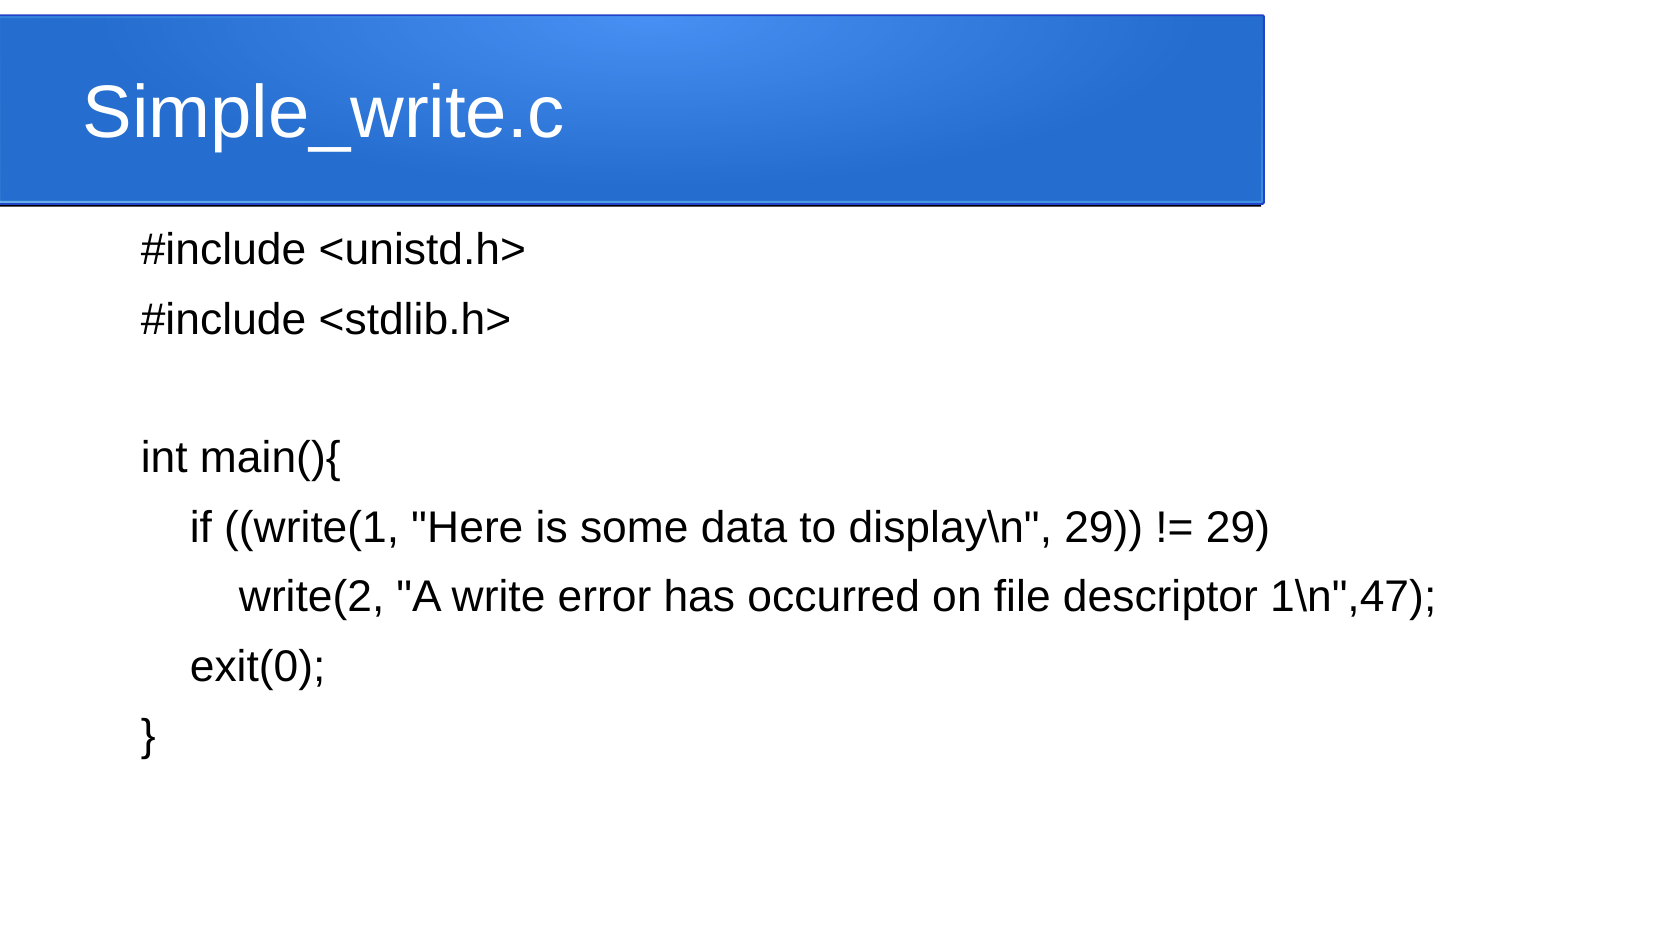

# Simple_write.c
#include <unistd.h>
#include <stdlib.h>
int main(){
 if ((write(1, "Here is some data to display\n", 29)) != 29)
 write(2, "A write error has occurred on file descriptor 1\n",47);
 exit(0);
}